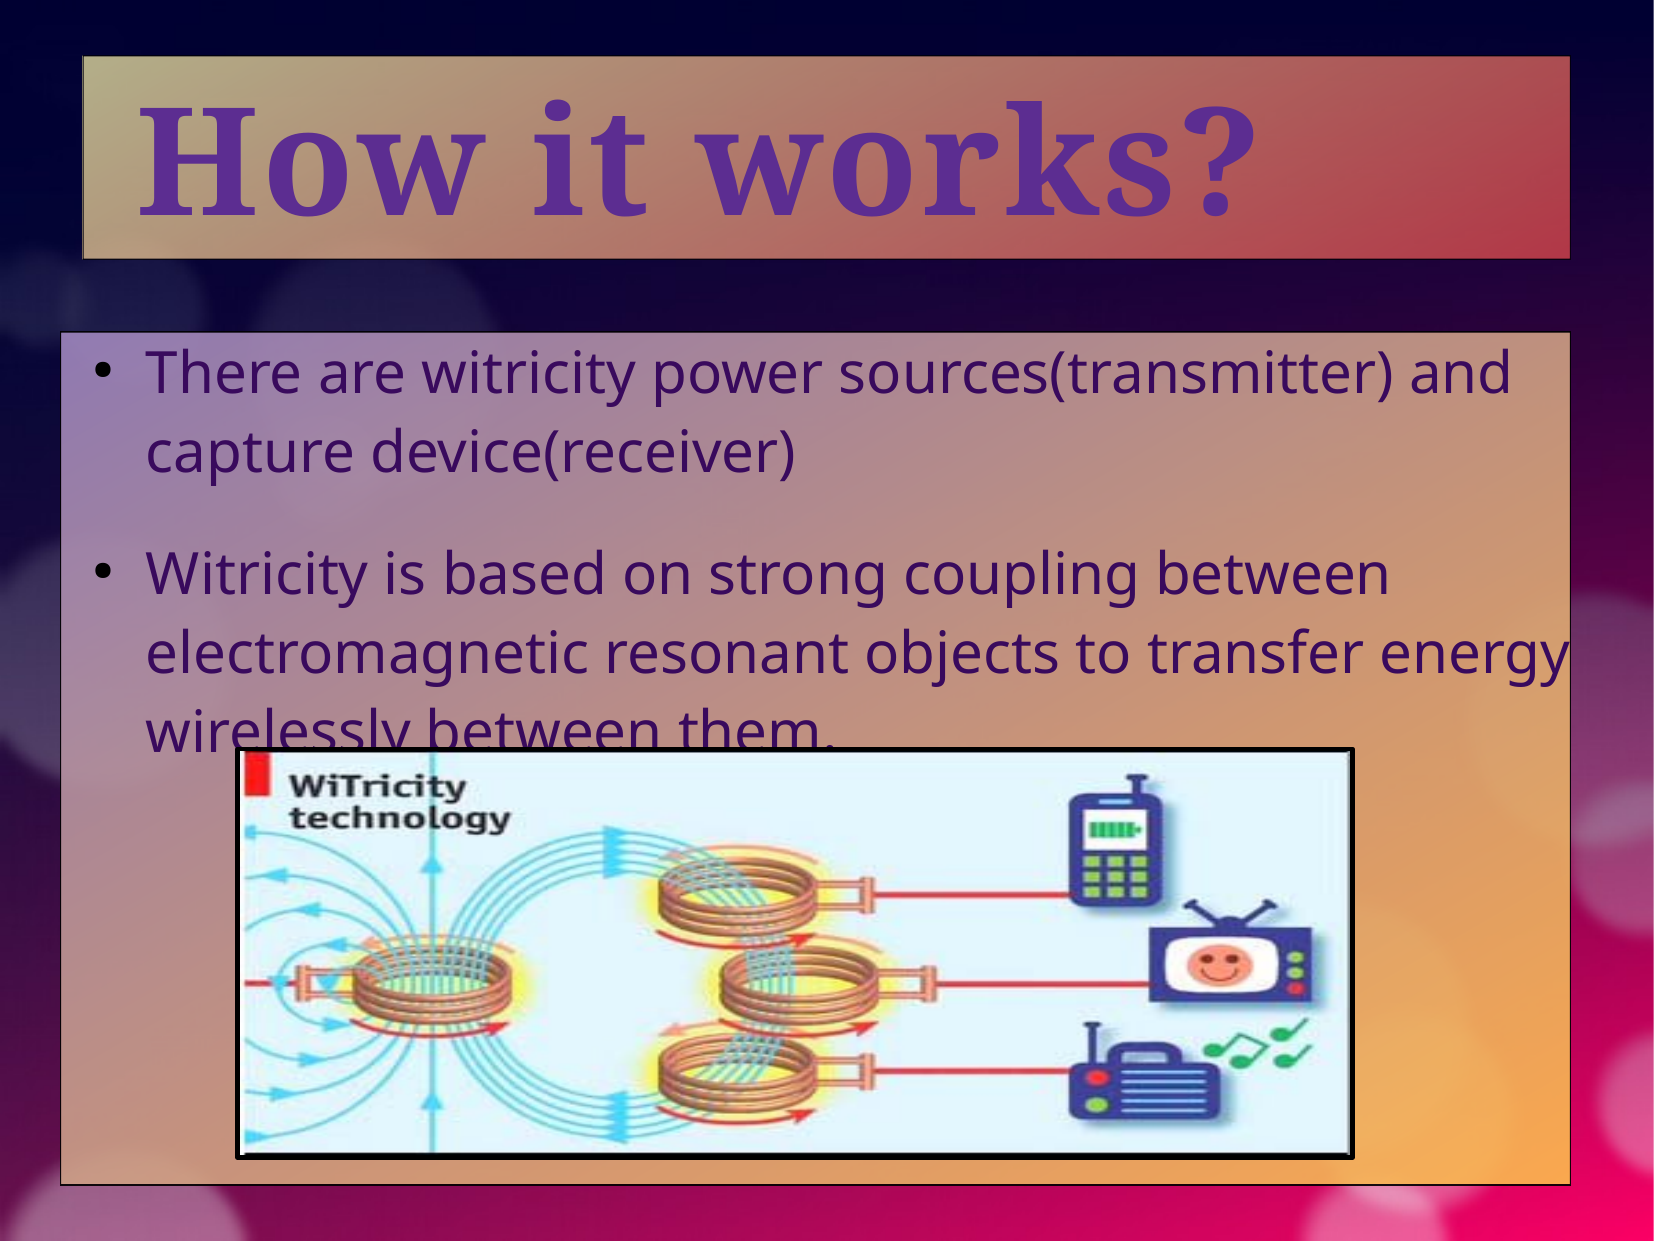

# How it works?
There are witricity power sources(transmitter) and capture device(receiver)
Witricity is based on strong coupling between electromagnetic resonant objects to transfer energy wirelessly between them.